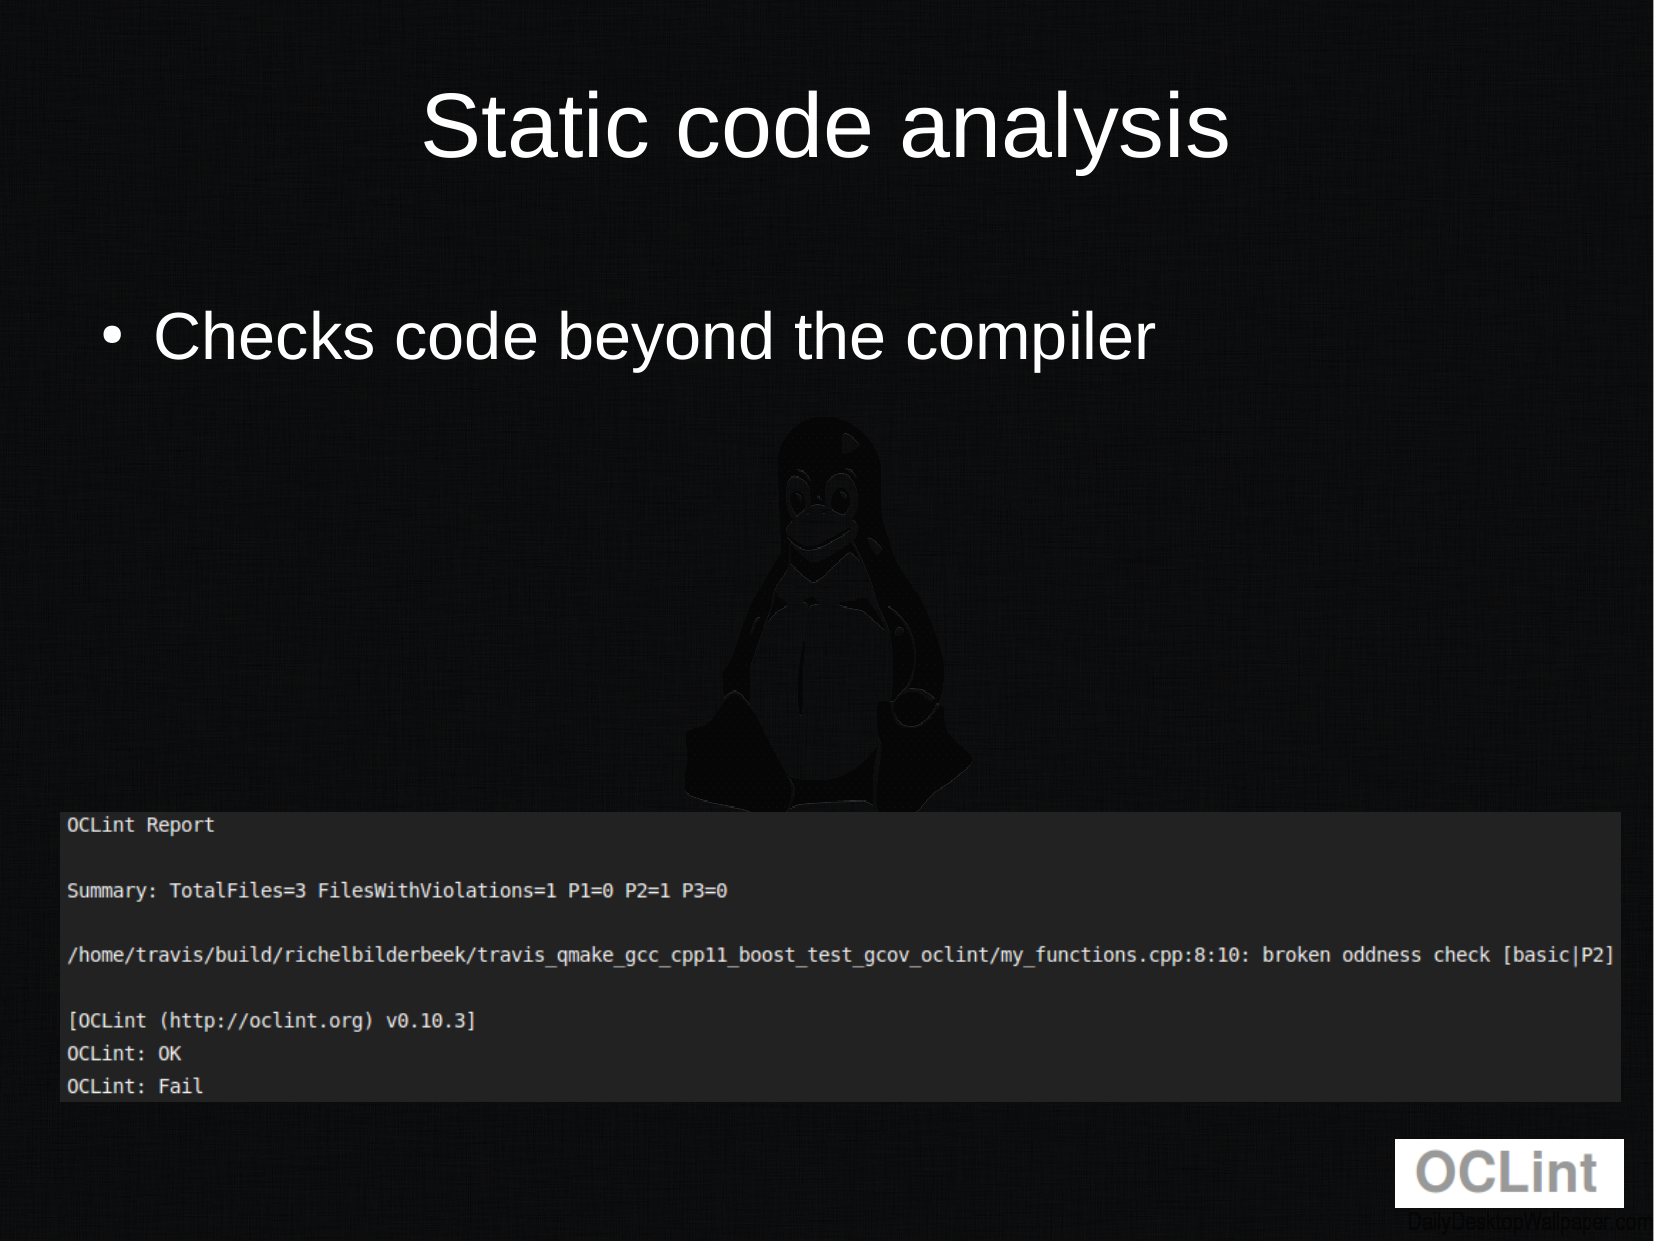

# Static code analysis
Checks code beyond the compiler